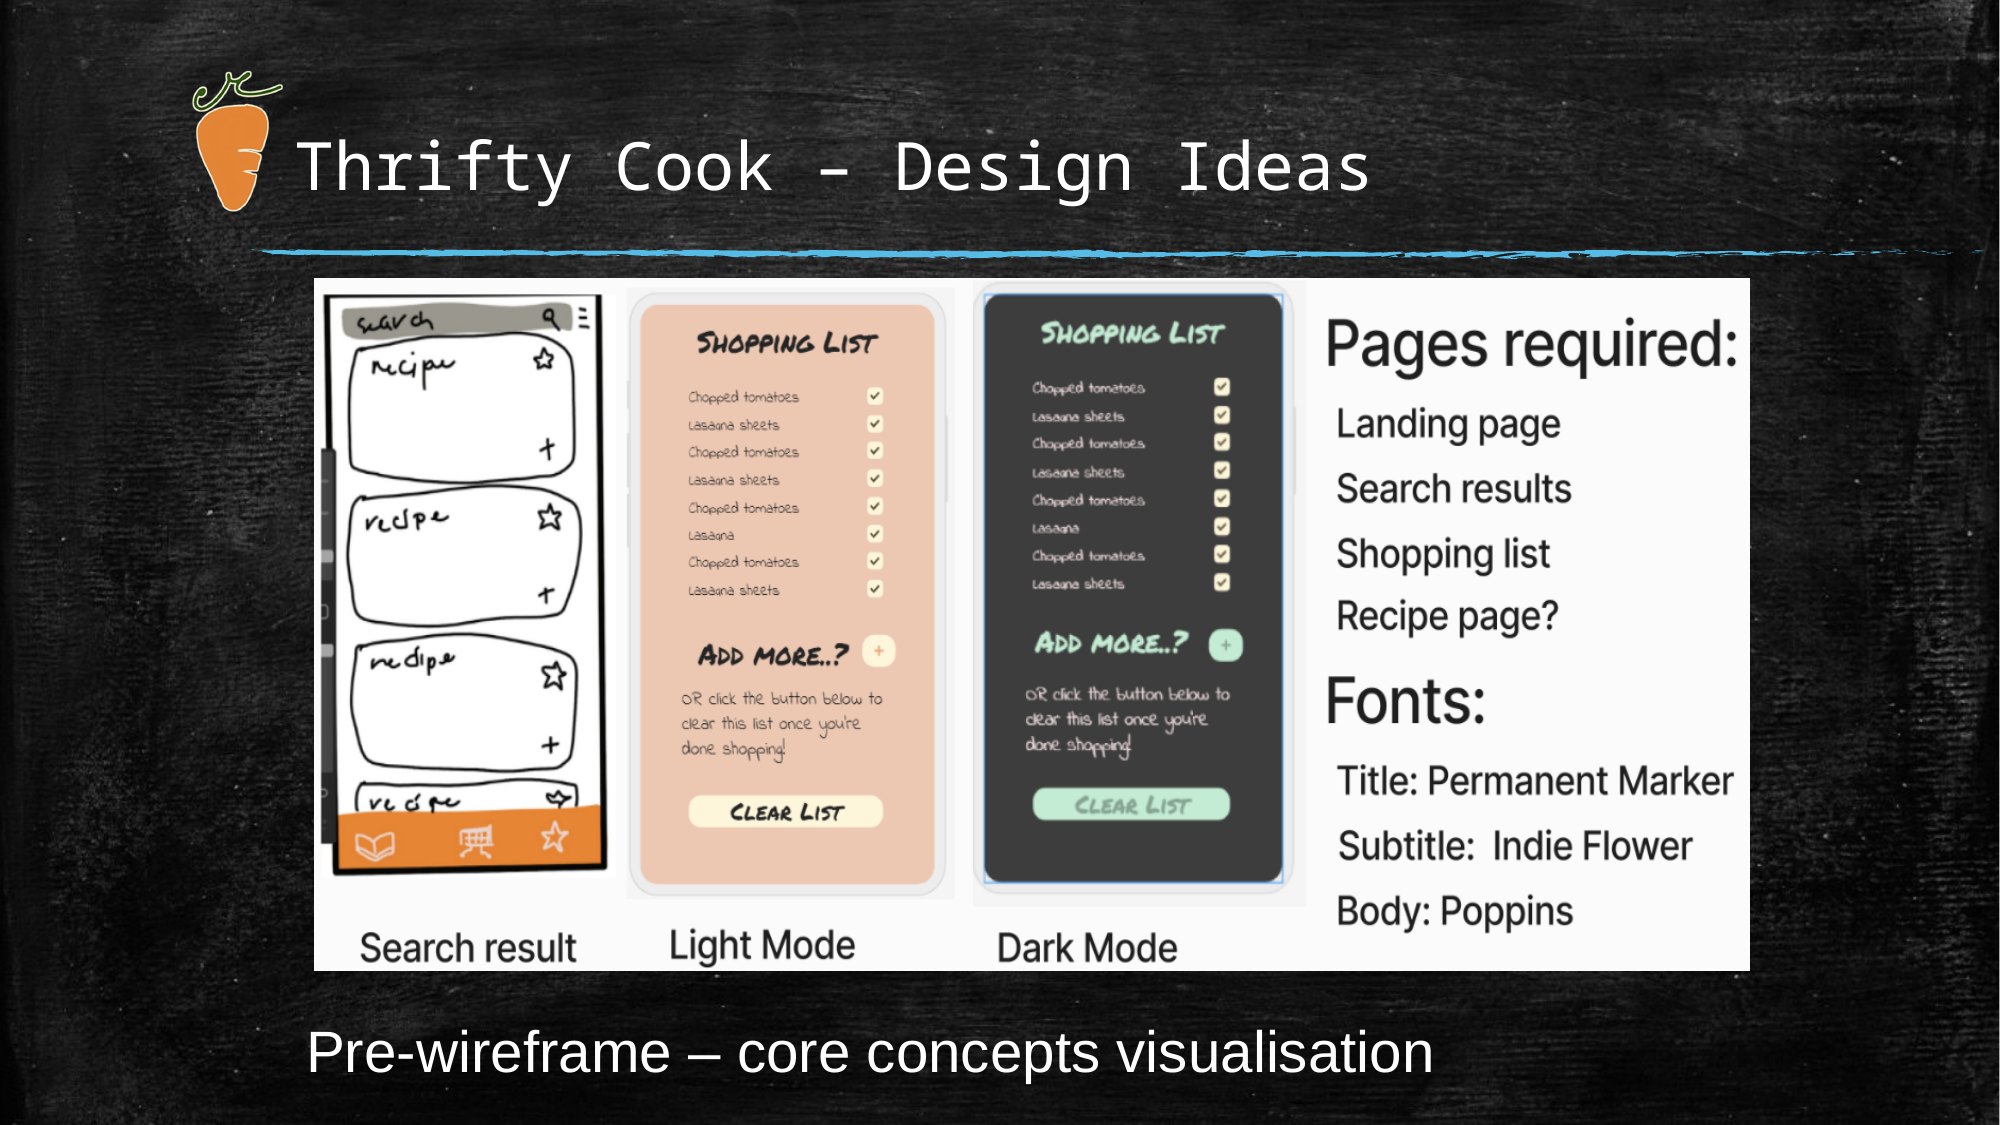

# Thrifty Cook – Design Ideas
Pre-wireframe – core concepts visualisation